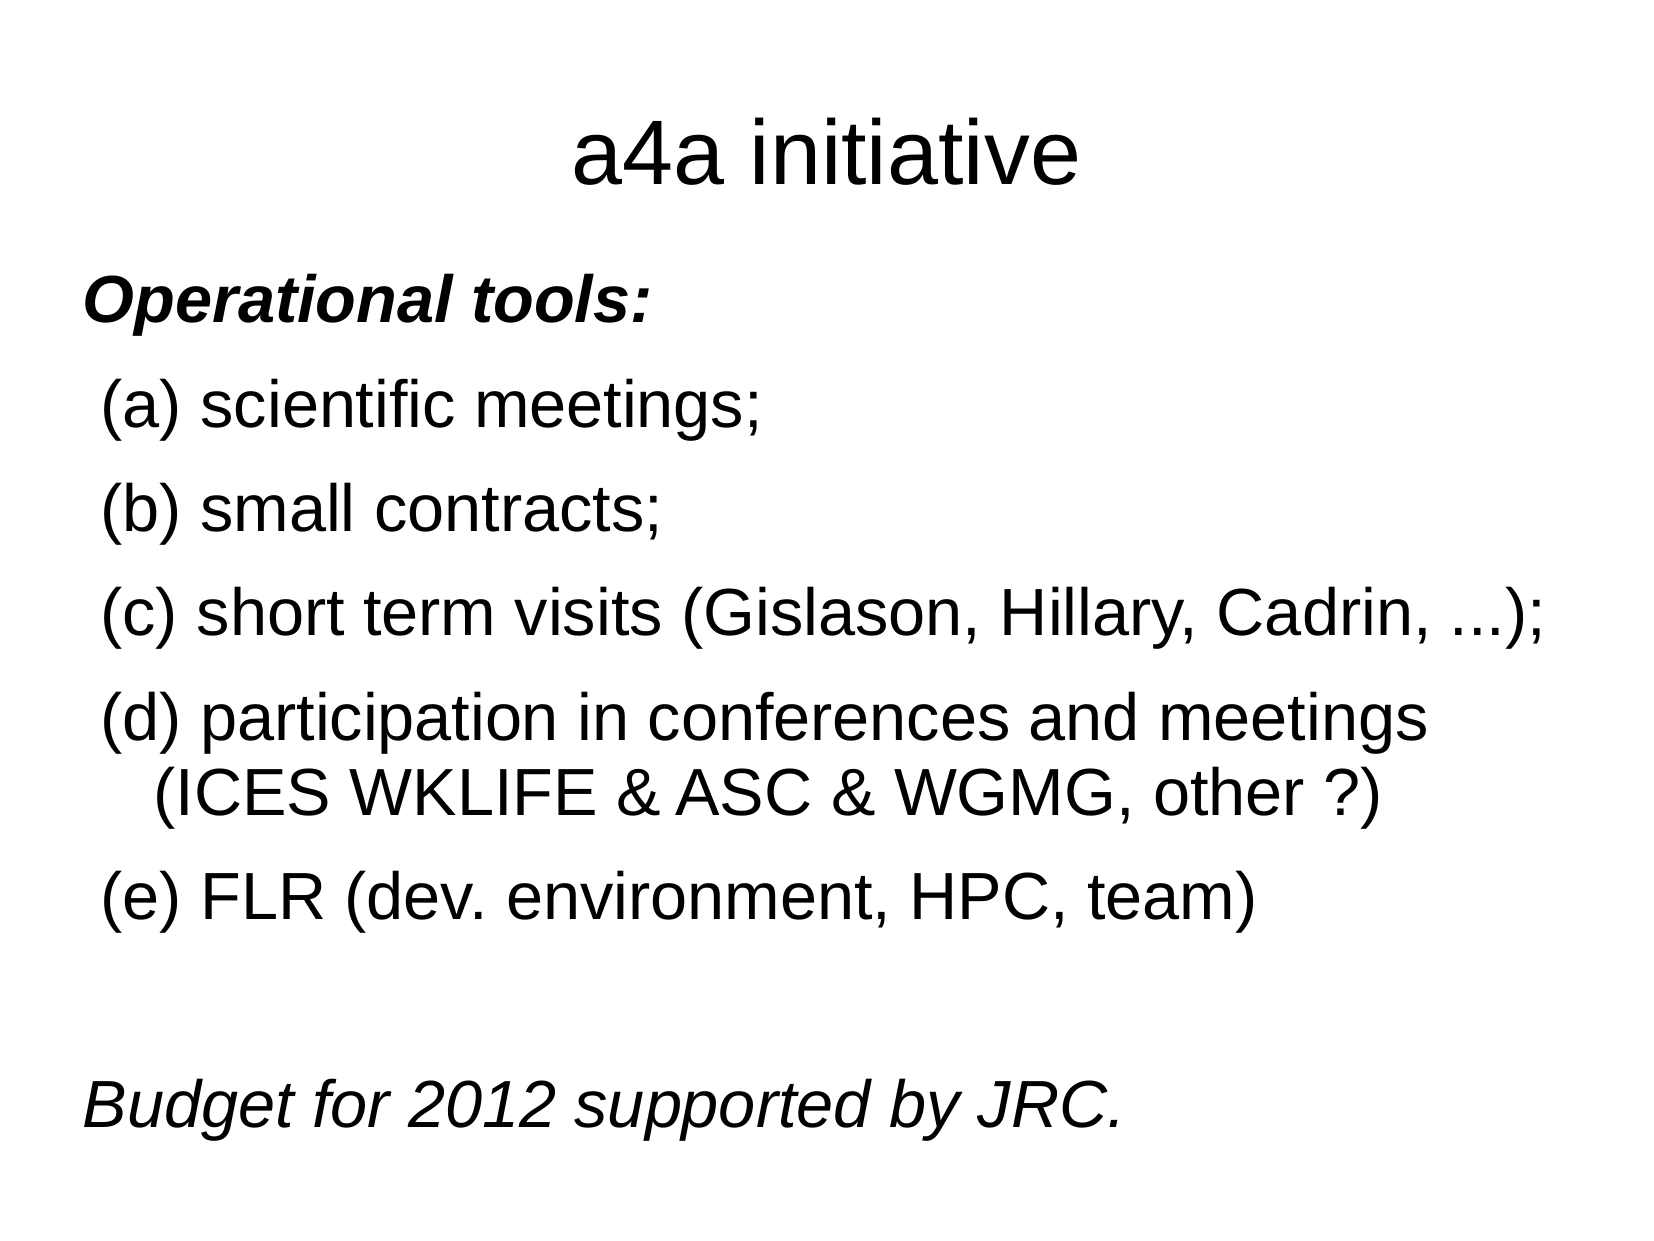

# a4a initiative
Operational tools:
 scientific meetings;
 small contracts;
 short term visits (Gislason, Hillary, Cadrin, ...);
 participation in conferences and meetings (ICES WKLIFE & ASC & WGMG, other ?)
 FLR (dev. environment, HPC, team)
Budget for 2012 supported by JRC.